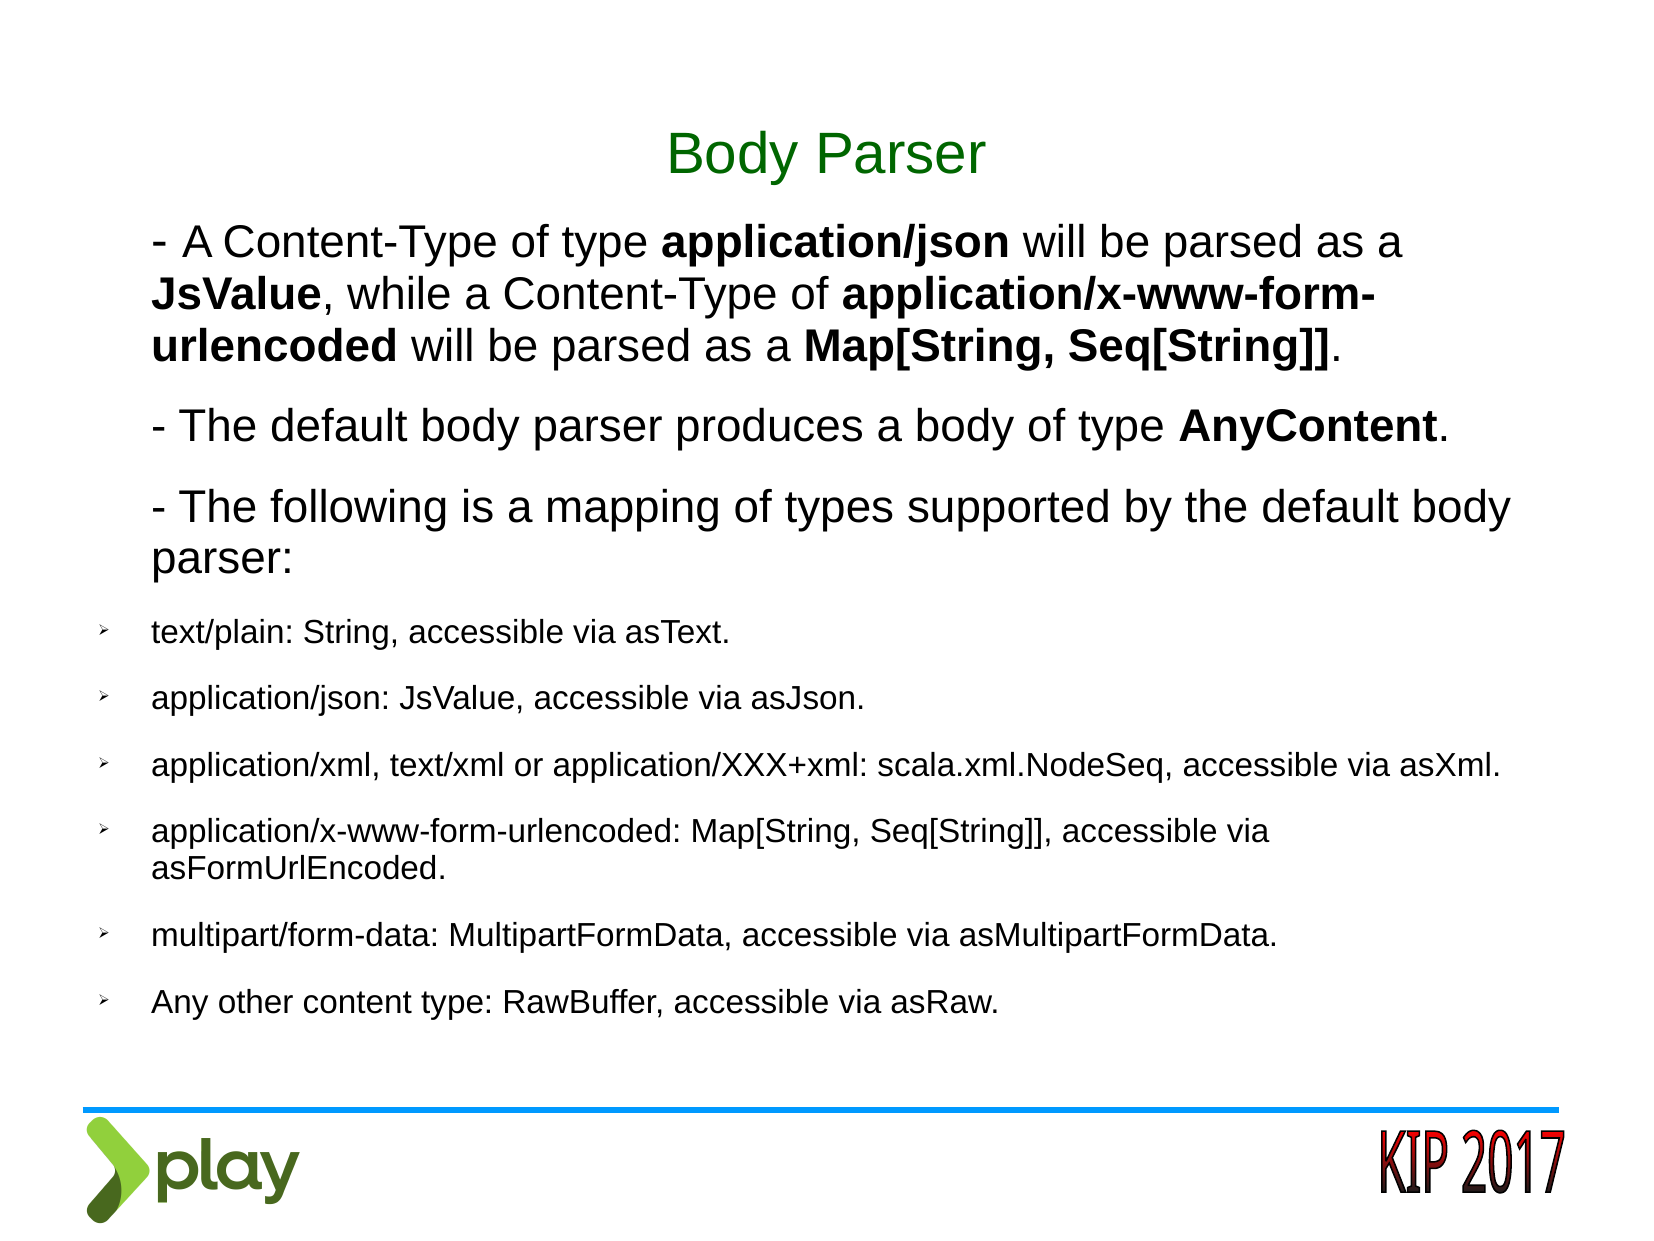

# Body Parser
- A Content-Type of type application/json will be parsed as a JsValue, while a Content-Type of application/x-www-form-urlencoded will be parsed as a Map[String, Seq[String]].
- The default body parser produces a body of type AnyContent.
- The following is a mapping of types supported by the default body parser:
text/plain: String, accessible via asText.
application/json: JsValue, accessible via asJson.
application/xml, text/xml or application/XXX+xml: scala.xml.NodeSeq, accessible via asXml.
application/x-www-form-urlencoded: Map[String, Seq[String]], accessible via asFormUrlEncoded.
multipart/form-data: MultipartFormData, accessible via asMultipartFormData.
Any other content type: RawBuffer, accessible via asRaw.